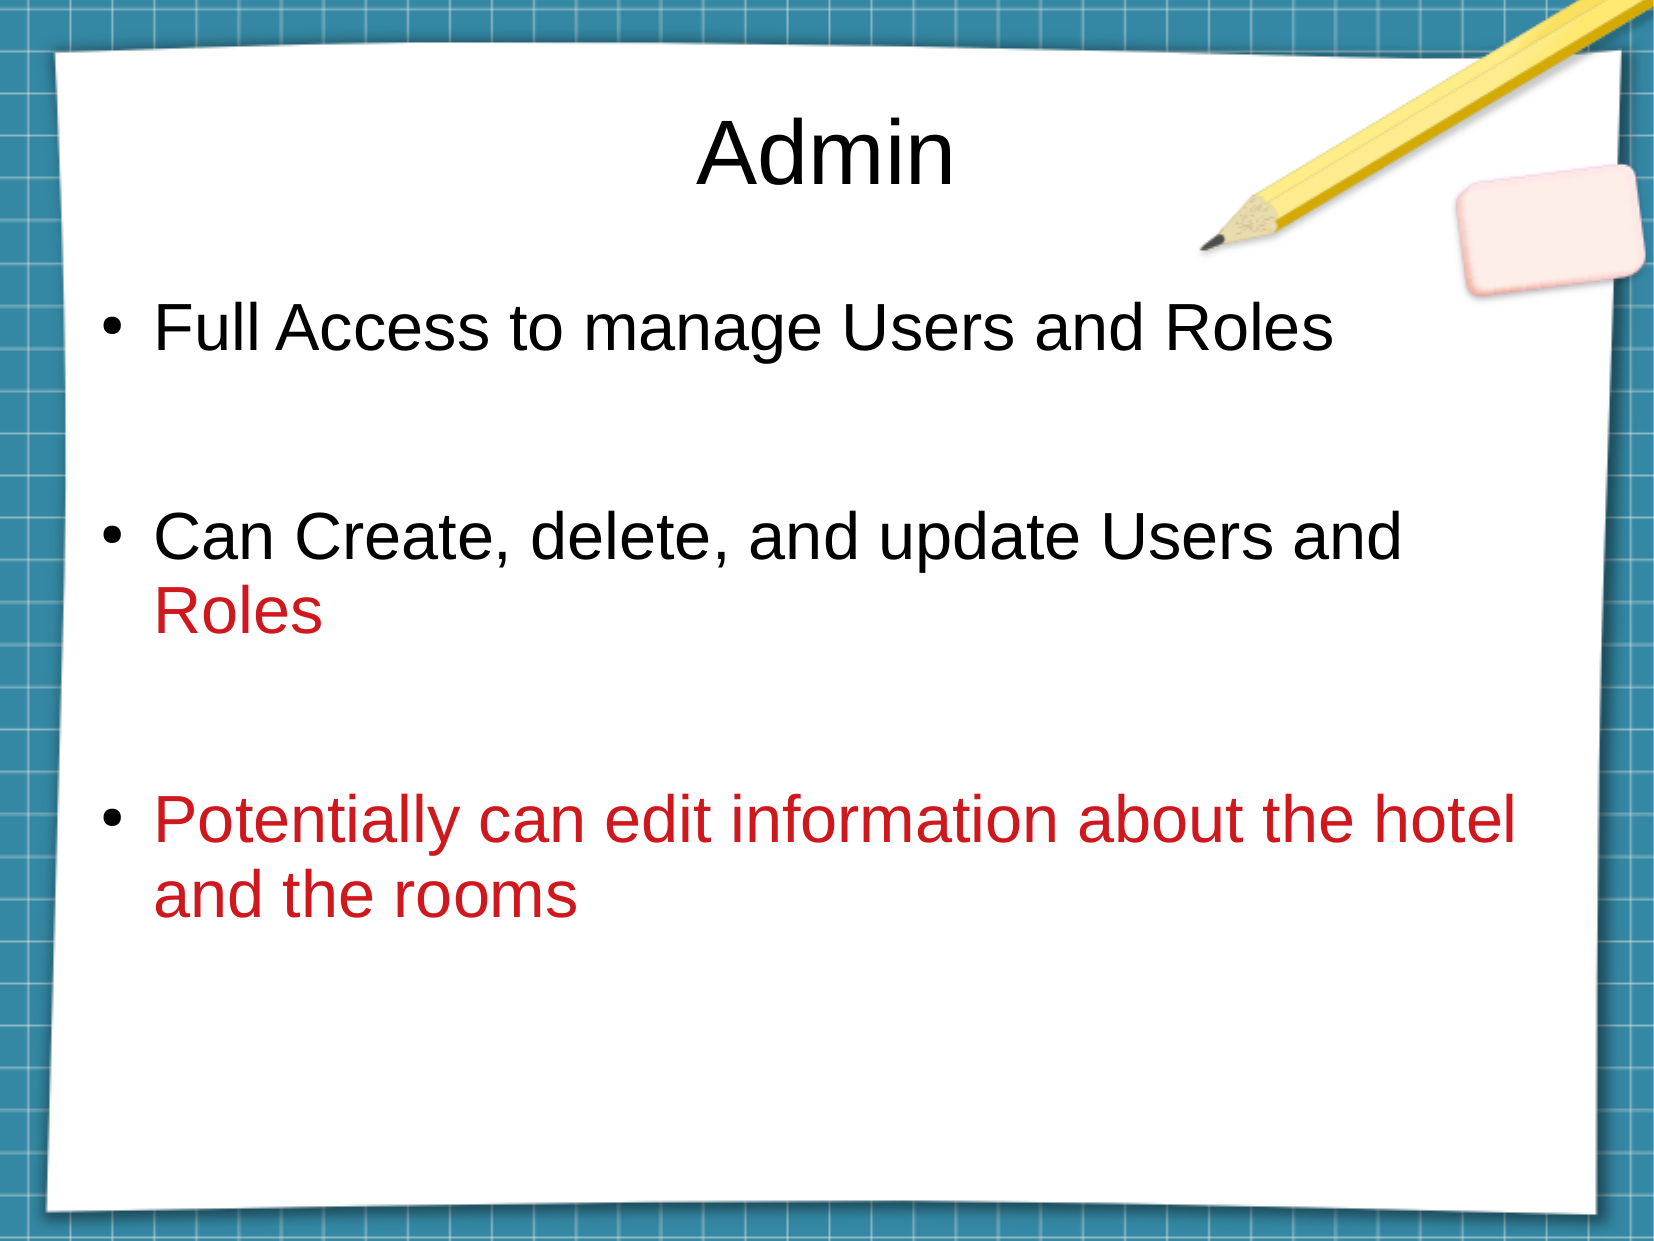

# Admin
Full Access to manage Users and Roles
Can Create, delete, and update Users and Roles
Potentially can edit information about the hotel and the rooms